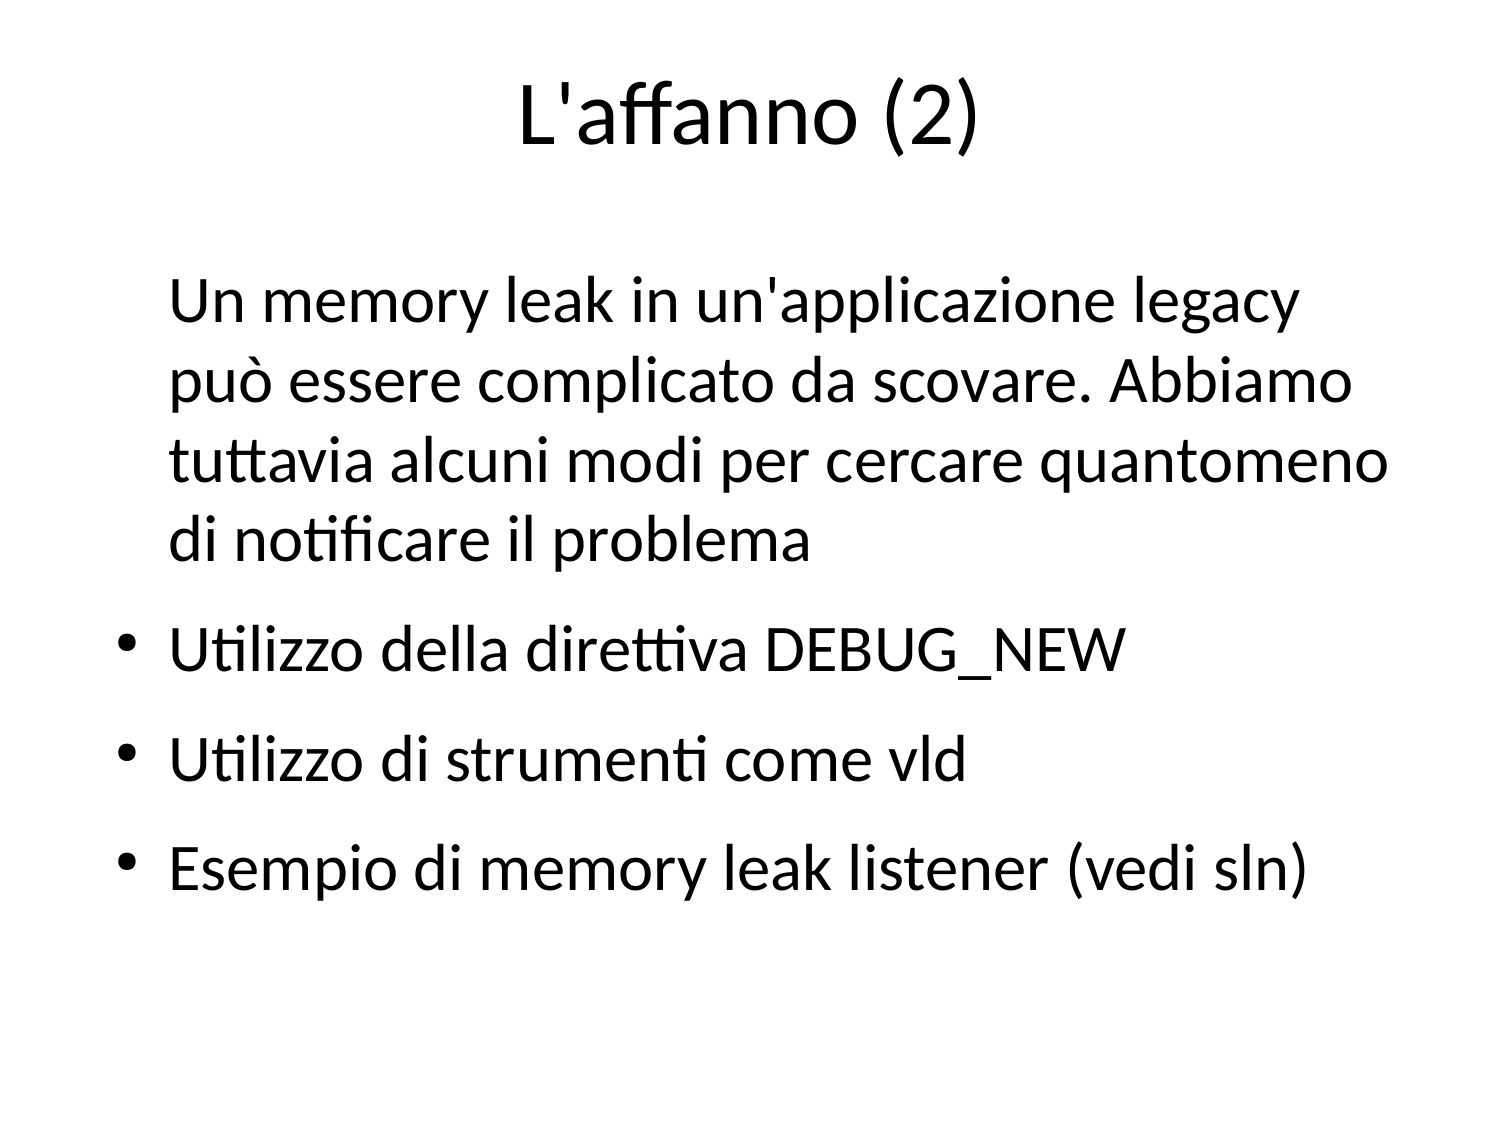

# L'affanno (2)
Un memory leak in un'applicazione legacy può essere complicato da scovare. Abbiamo tuttavia alcuni modi per cercare quantomeno di notificare il problema
Utilizzo della direttiva DEBUG_NEW
Utilizzo di strumenti come vld
Esempio di memory leak listener (vedi sln)